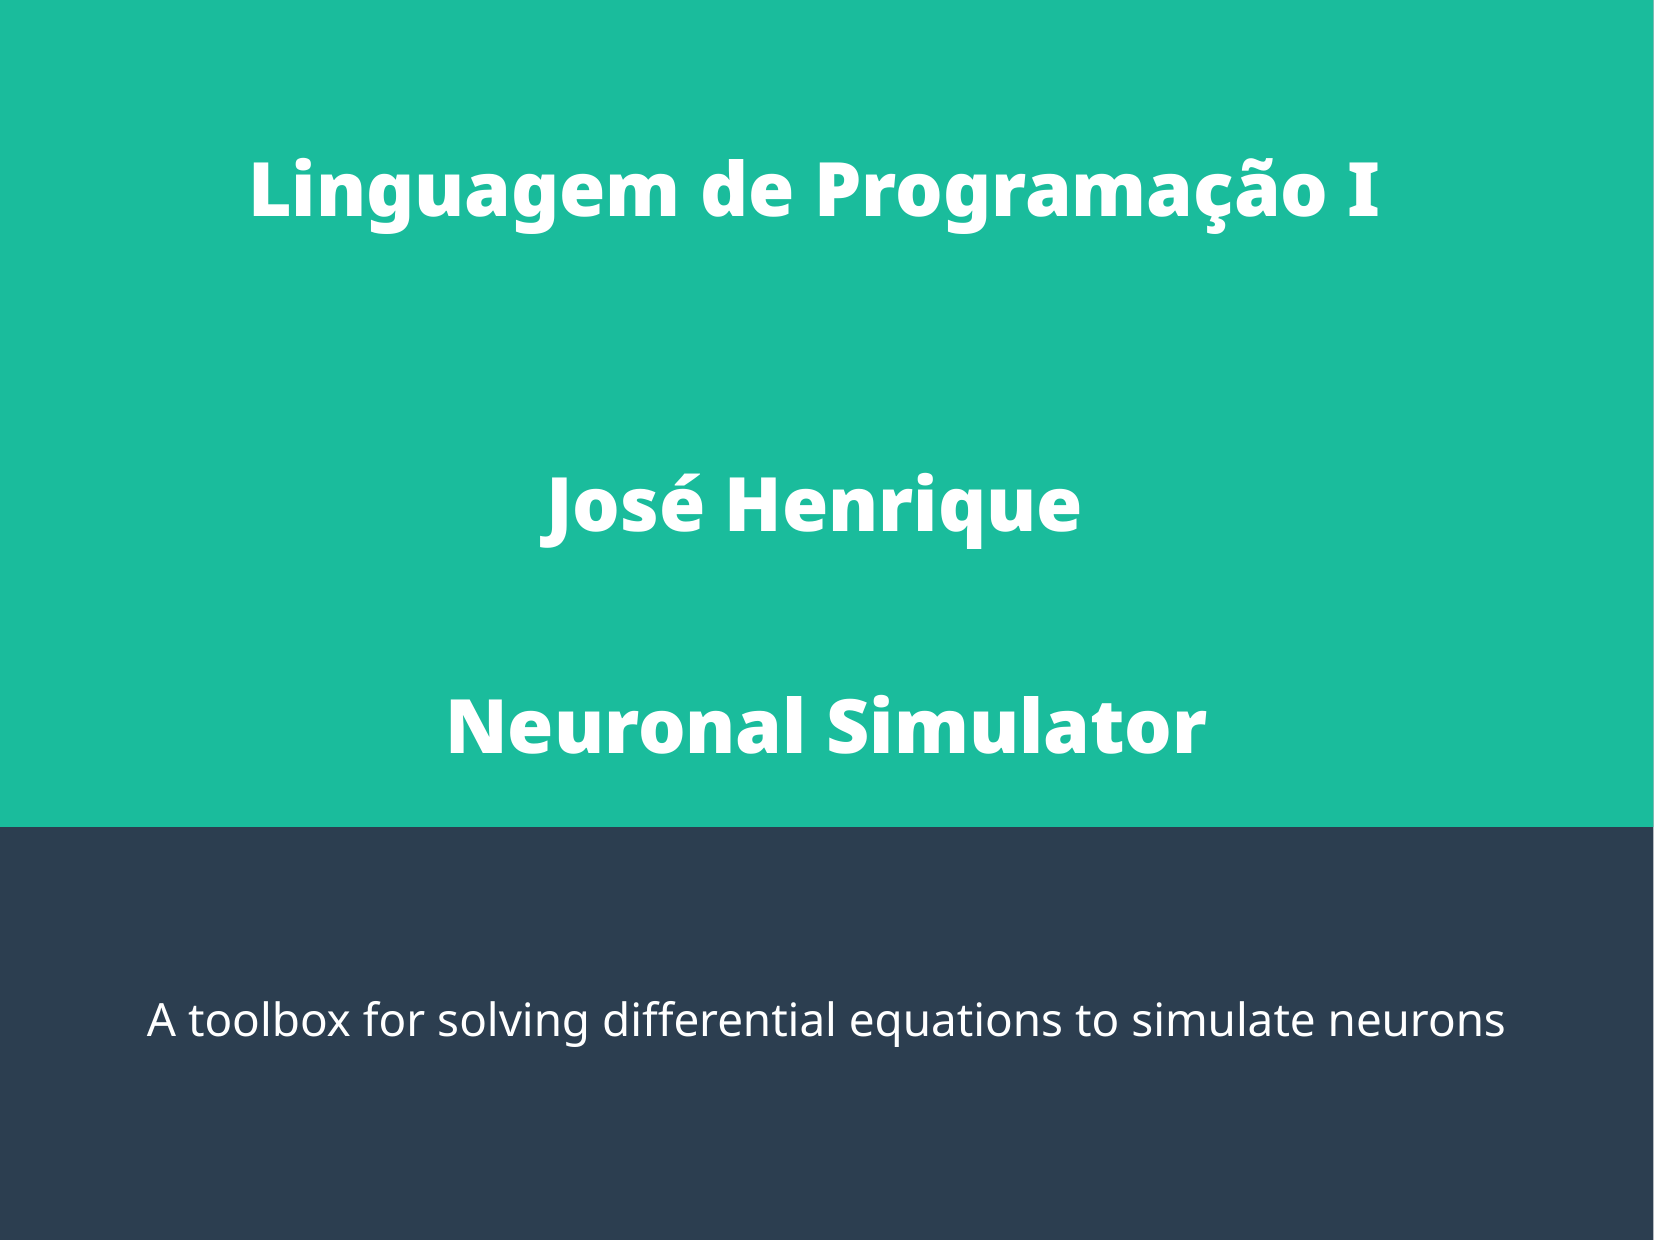

Linguagem de Programação I
José Henrique
# Neuronal Simulator
A toolbox for solving differential equations to simulate neurons